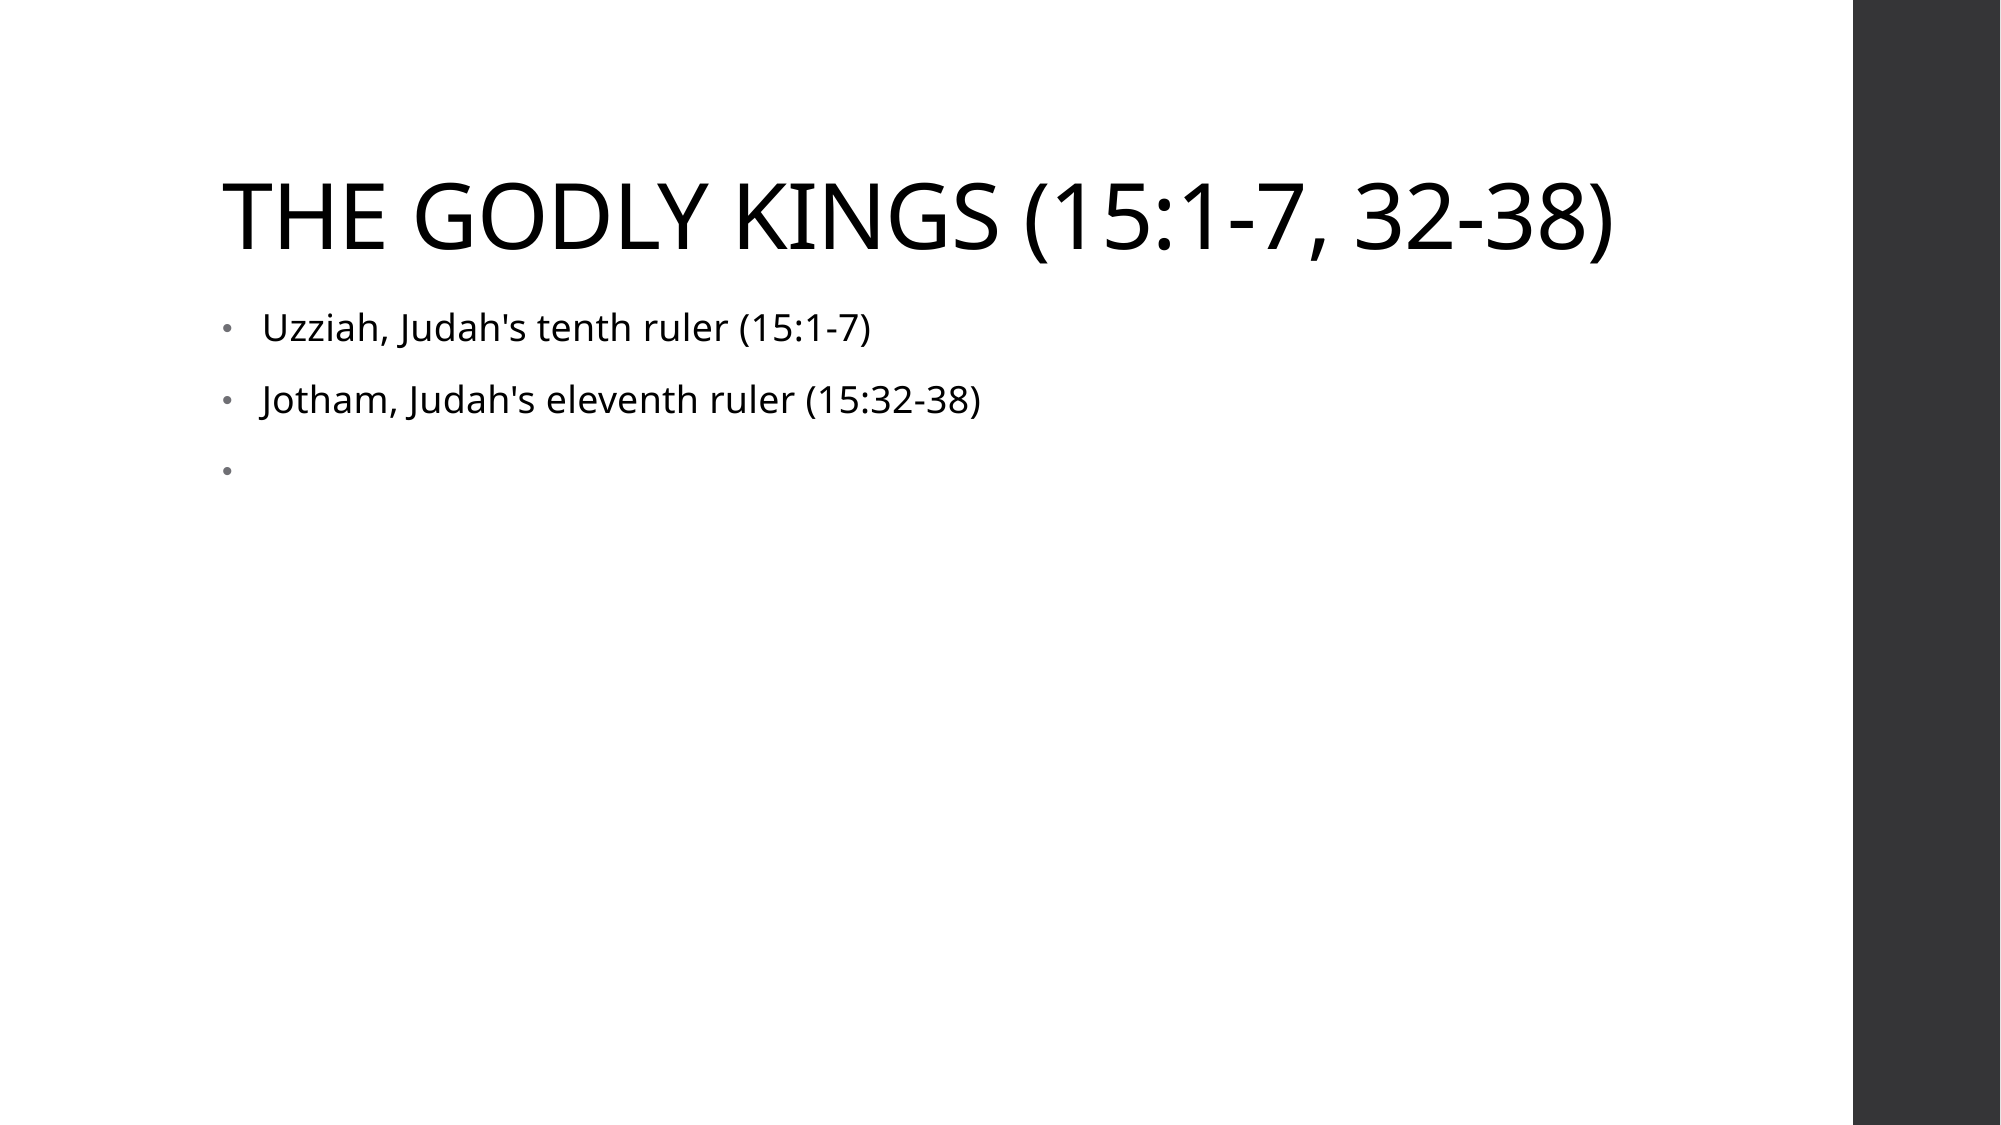

# THE GODLY KINGS (15:1-7, 32-38)
 Uzziah, Judah's tenth ruler (15:1-7)
 Jotham, Judah's eleventh ruler (15:32-38)